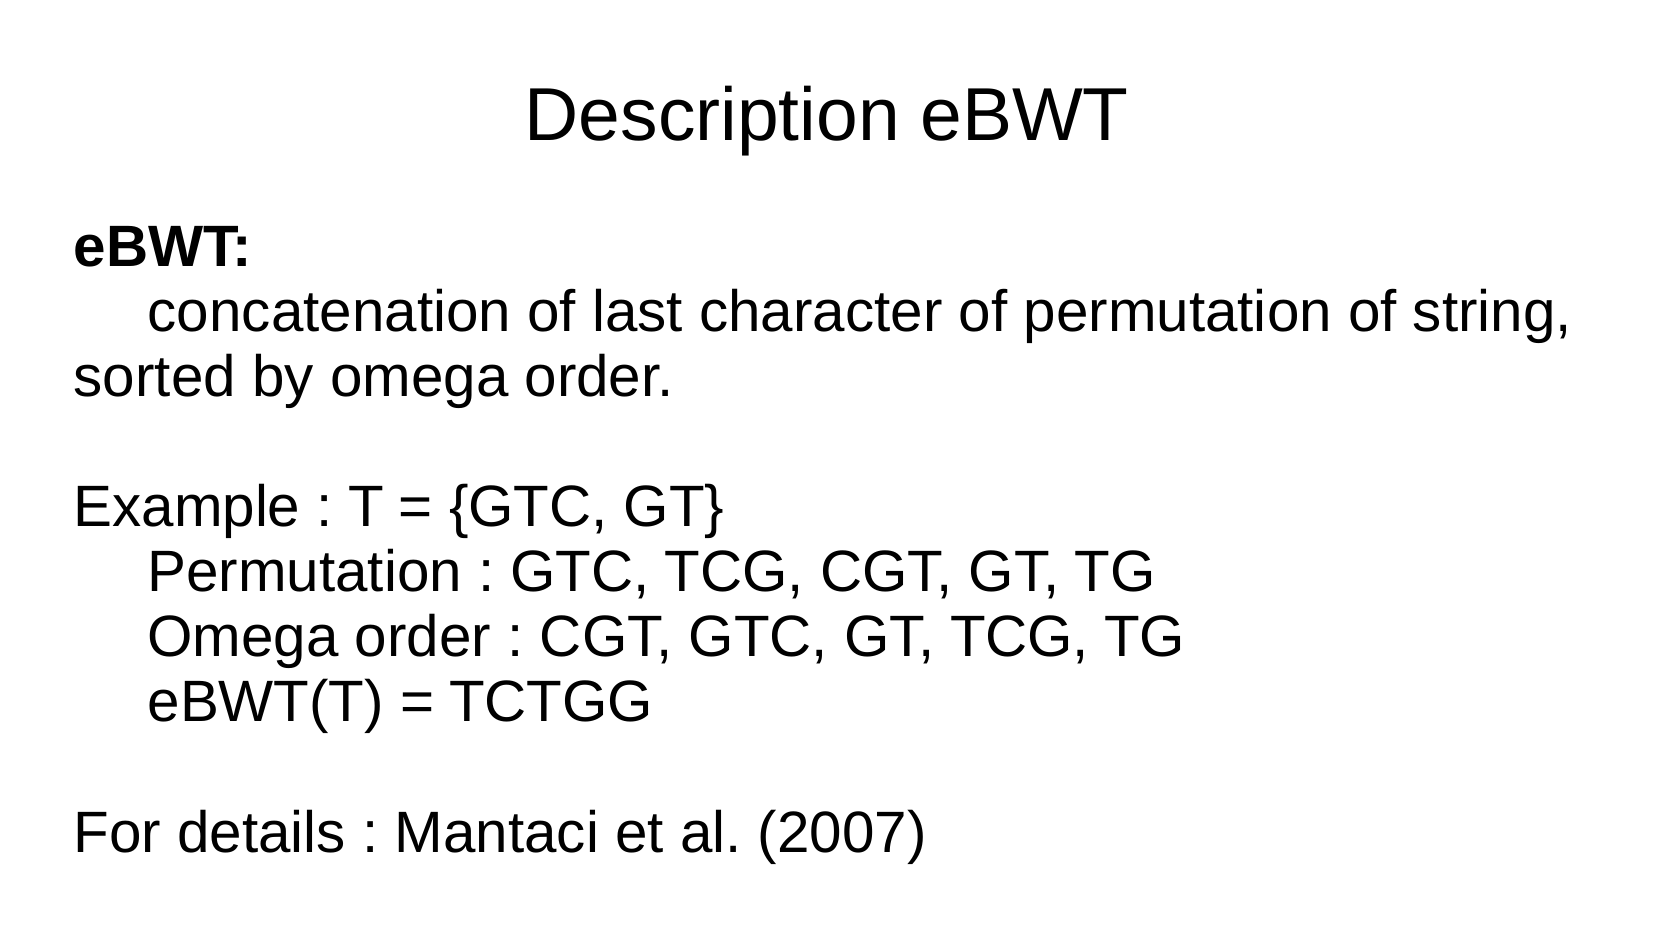

# Description eBWT
eBWT:
	concatenation of last character of permutation of string, sorted by omega order.
Example : T = {GTC, GT}
	Permutation : GTC, TCG, CGT, GT, TG
	Omega order : CGT, GTC, GT, TCG, TG
	eBWT(T) = TCTGG
For details : Mantaci et al. (2007)